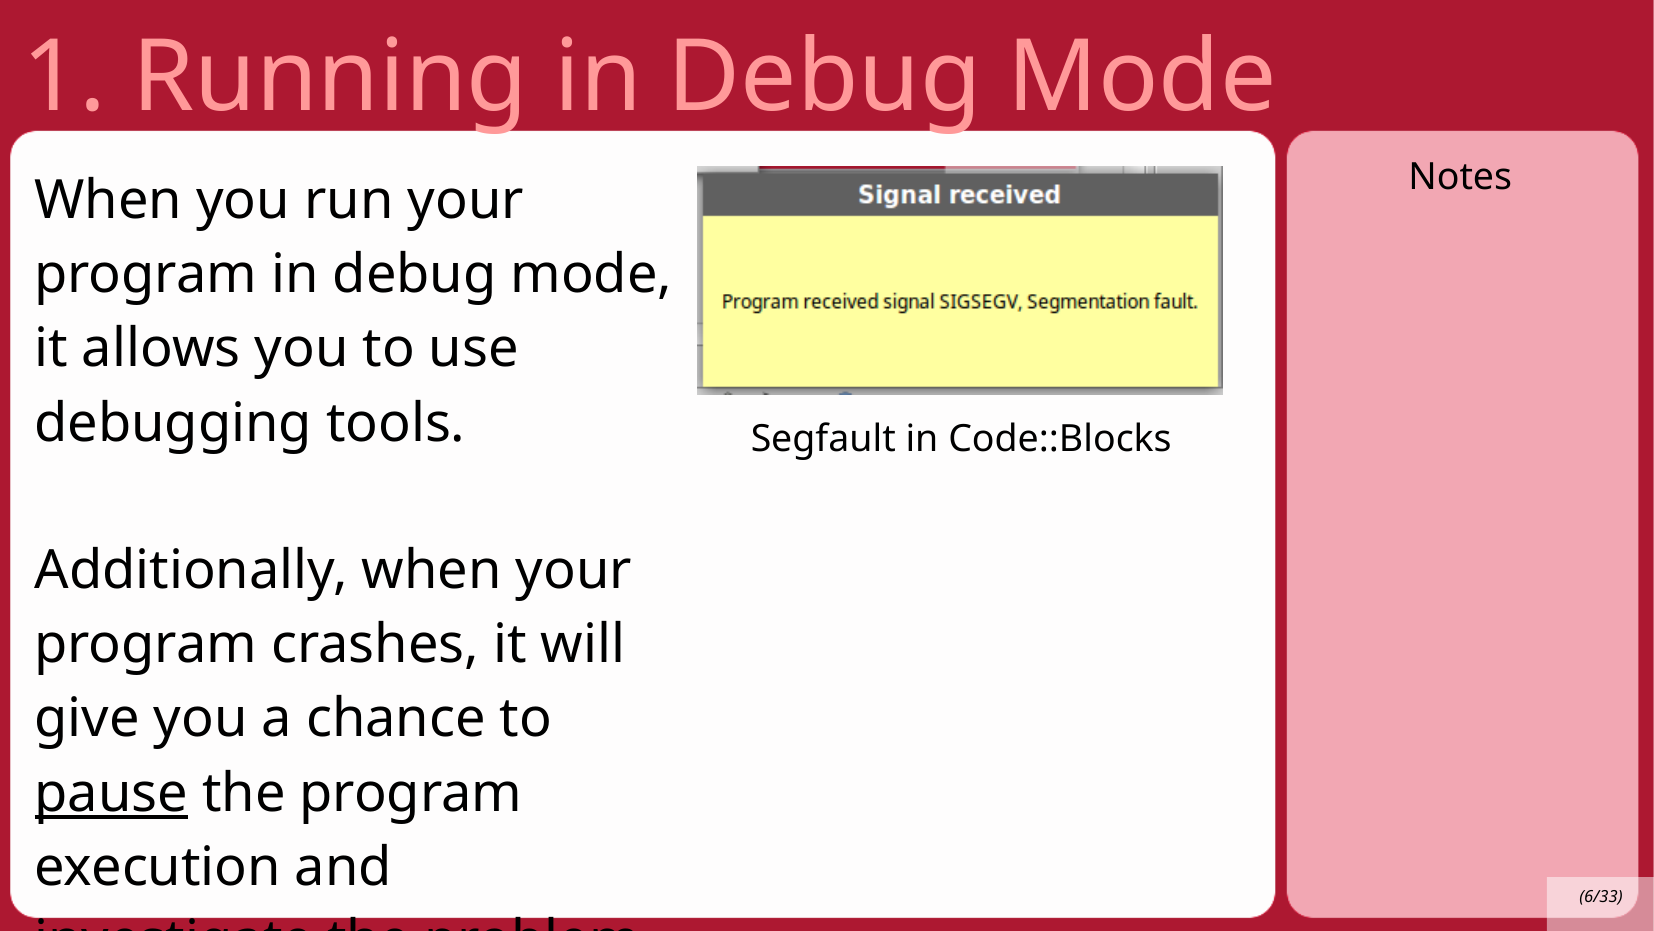

# 1. Running in Debug Mode
Notes
When you run your program in debug mode, it allows you to use debugging tools.
Additionally, when your program crashes, it will give you a chance to pause the program execution and investigate the problem.
Segfault in Code::Blocks